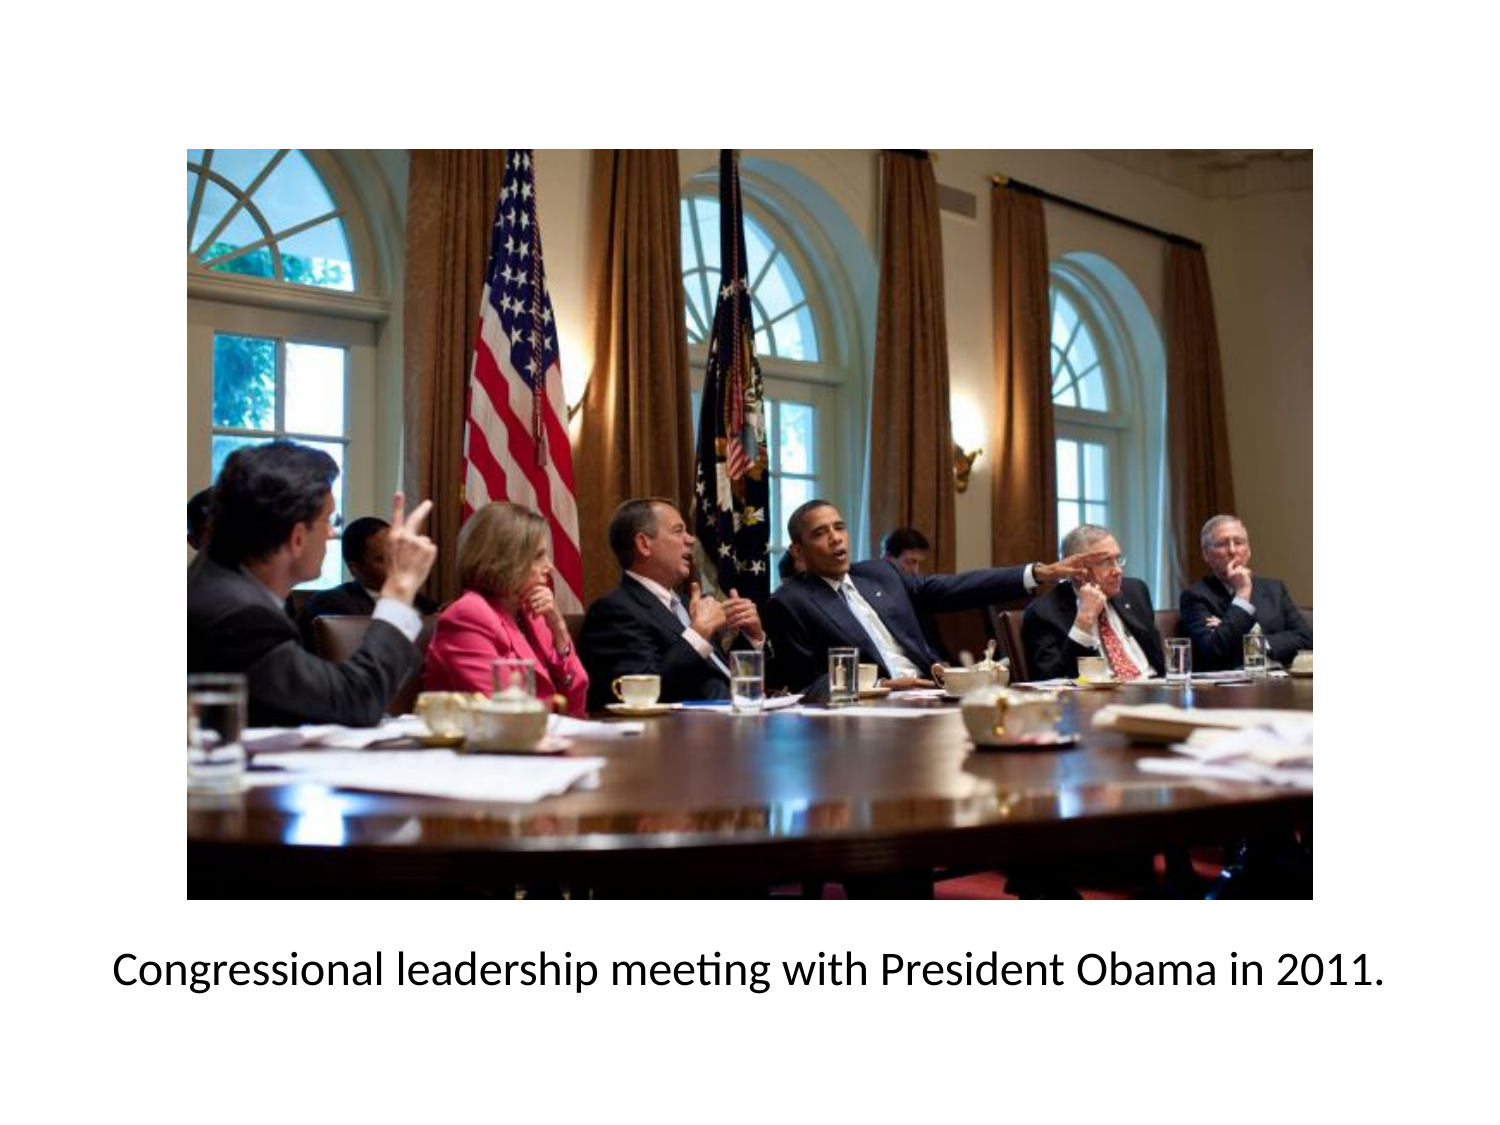

Congressional leadership meeting with President Obama in 2011.